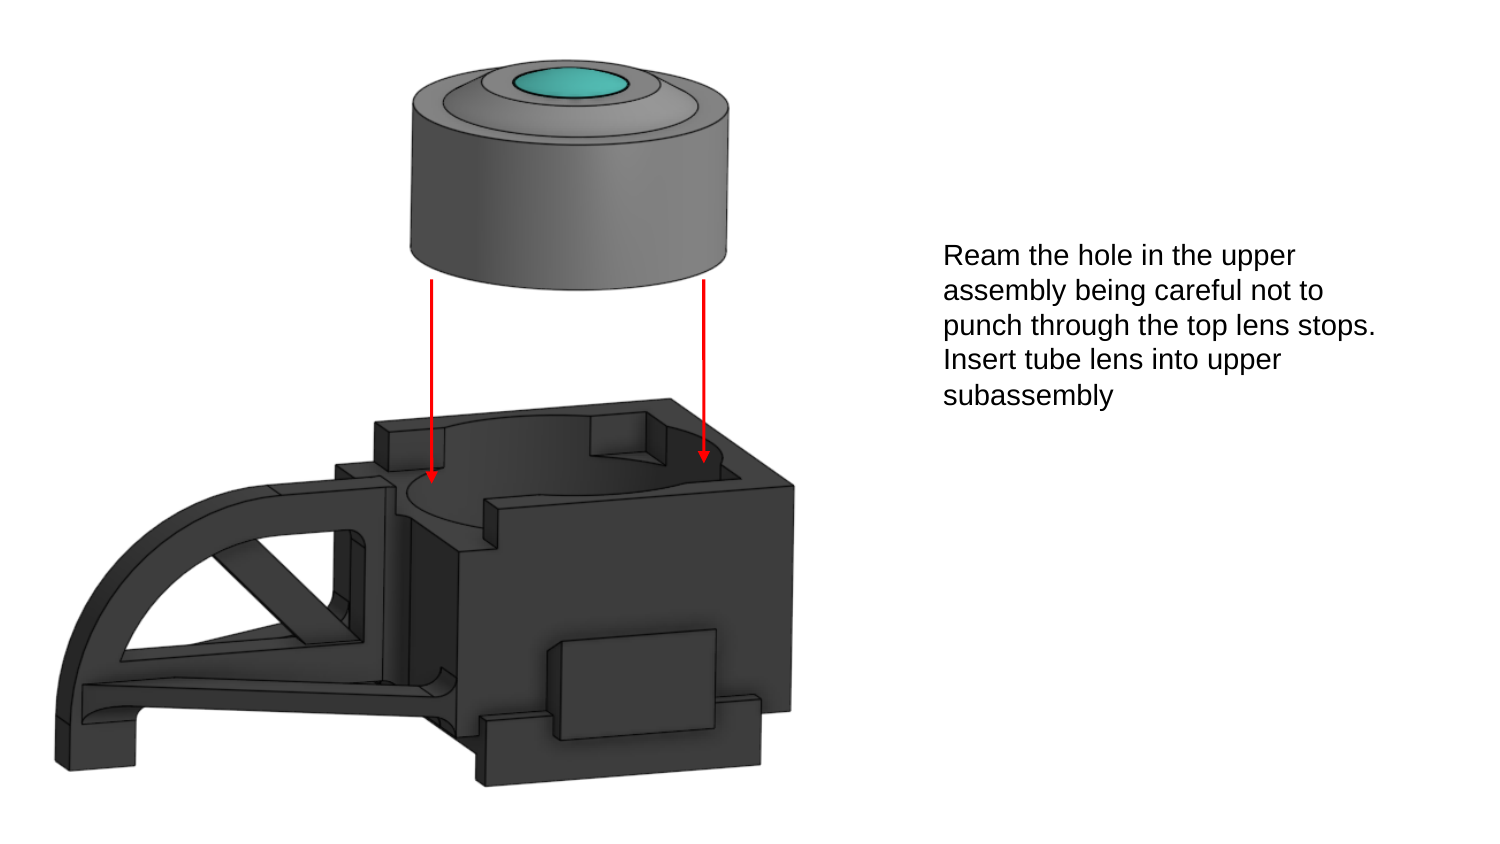

Ream the hole in the upper assembly being careful not to punch through the top lens stops.
Insert tube lens into upper subassembly